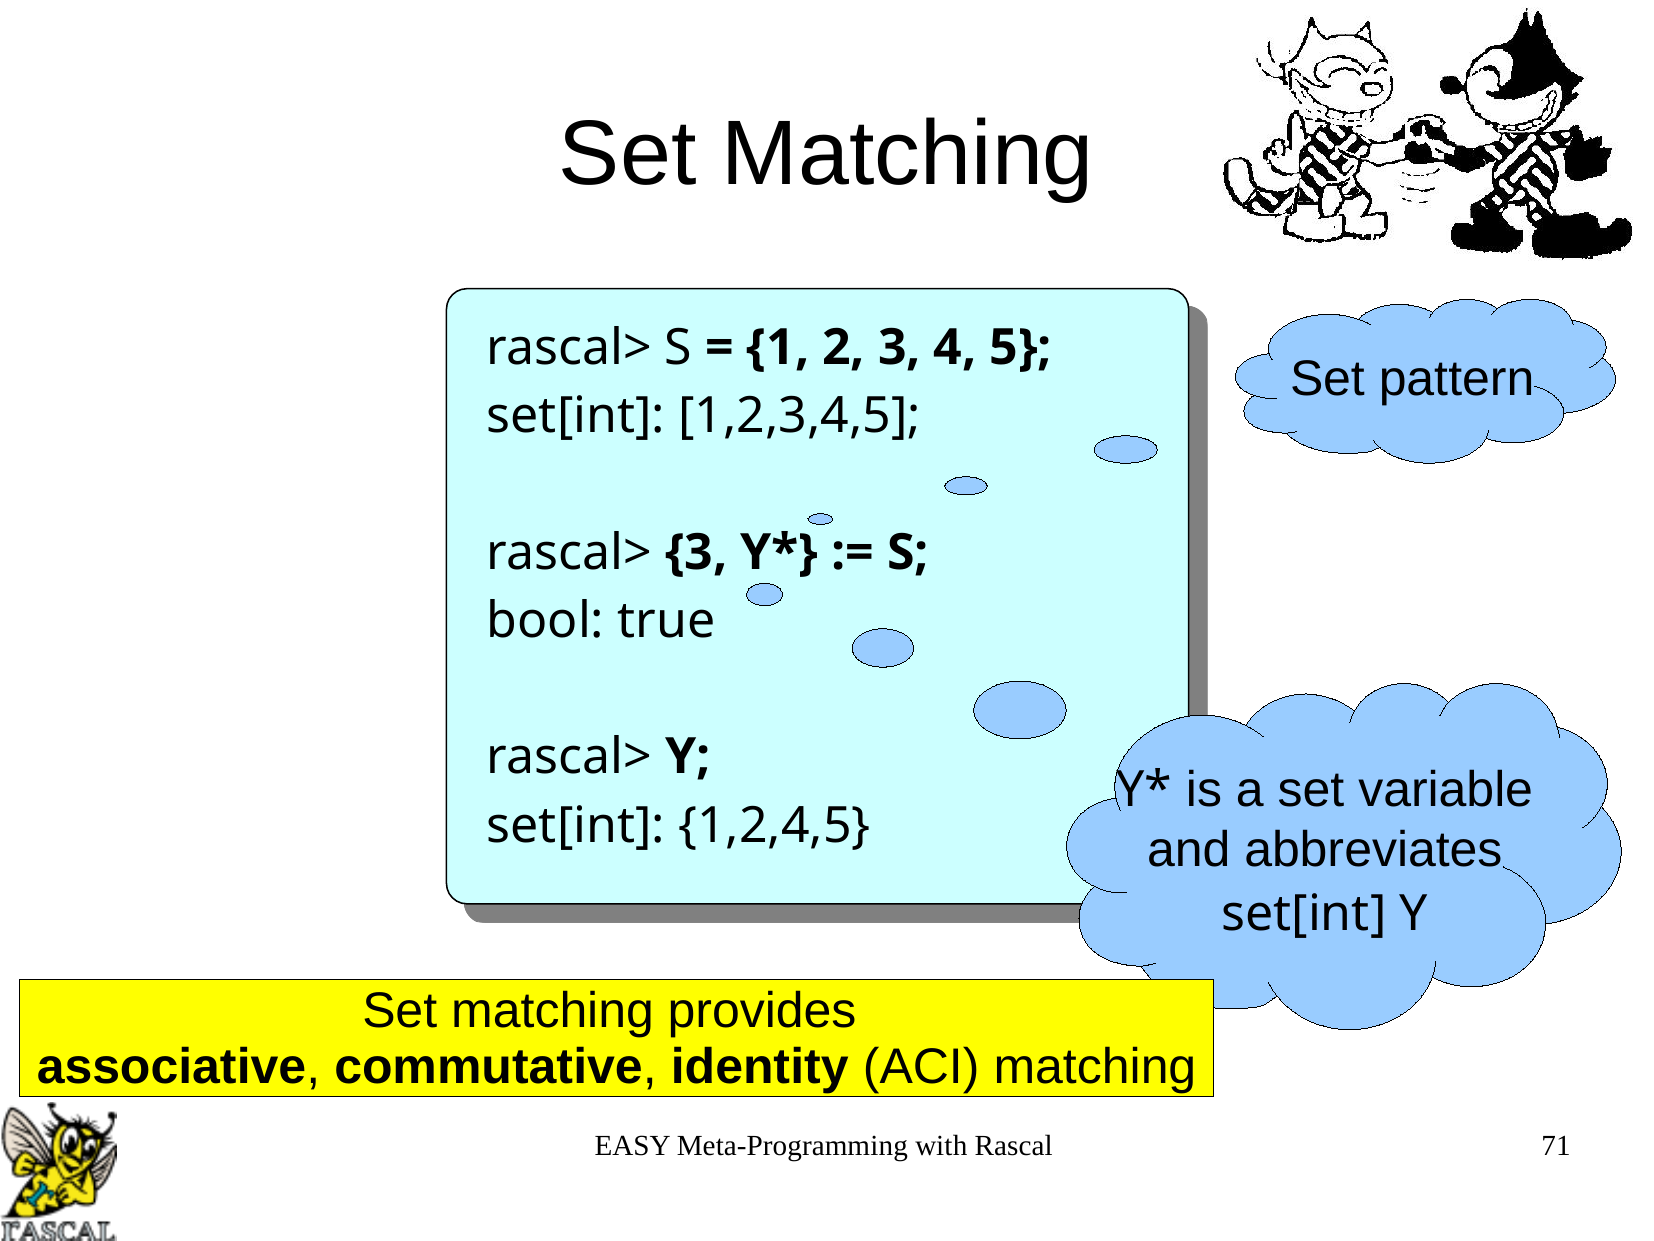

# Set Matching
Set pattern
rascal> S = {1, 2, 3, 4, 5};
set[int]: [1,2,3,4,5];
rascal> {3, Y*} := S;
bool: true
rascal> Y;
set[int]: {1,2,4,5}
Y* is a set variable
and abbreviates
set[int] Y
Set matching provides
associative, commutative, identity (ACI) matching
71